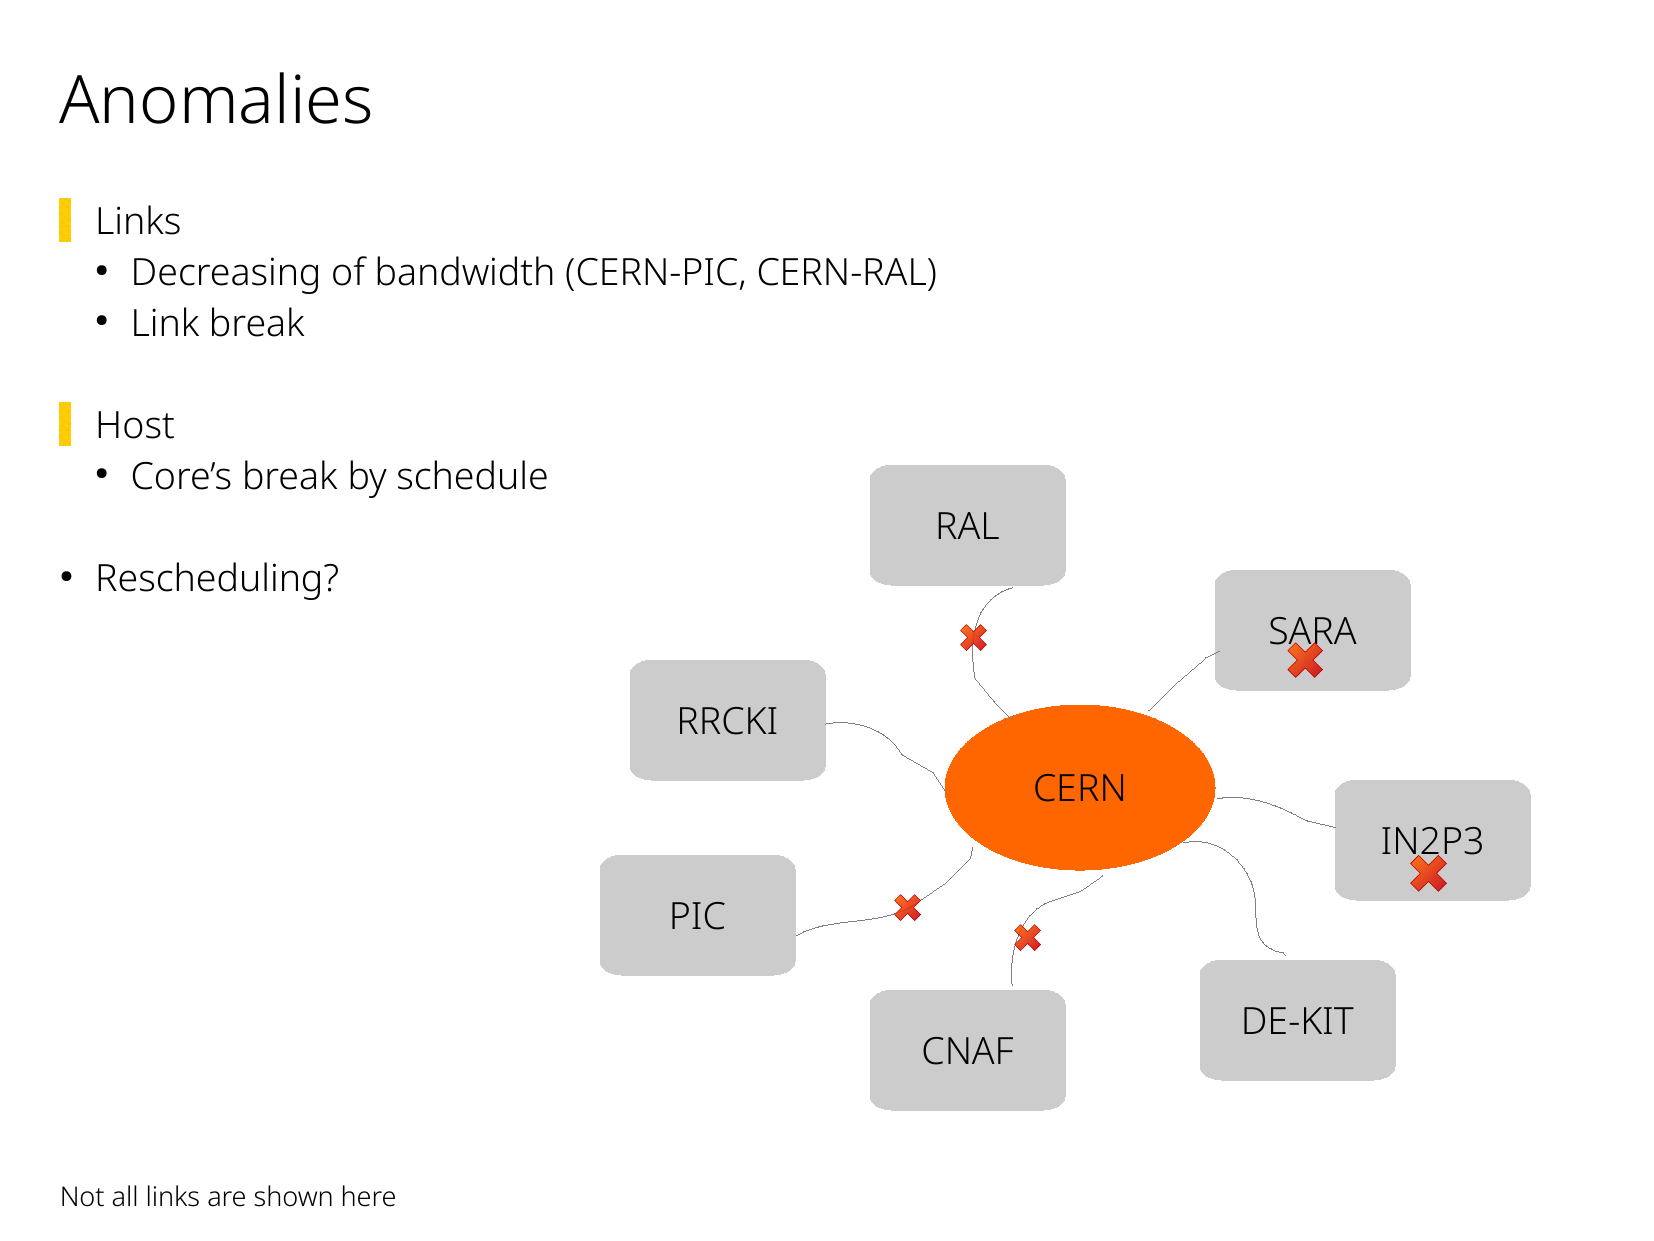

Anomalies
Links
Decreasing of bandwidth (CERN-PIC, CERN-RAL)
Link break
Host
Core’s break by schedule
Rescheduling?
RAL
SARA
RRCKI
CERN
IN2P3
PIC
DE-KIT
CNAF
Not all links are shown here